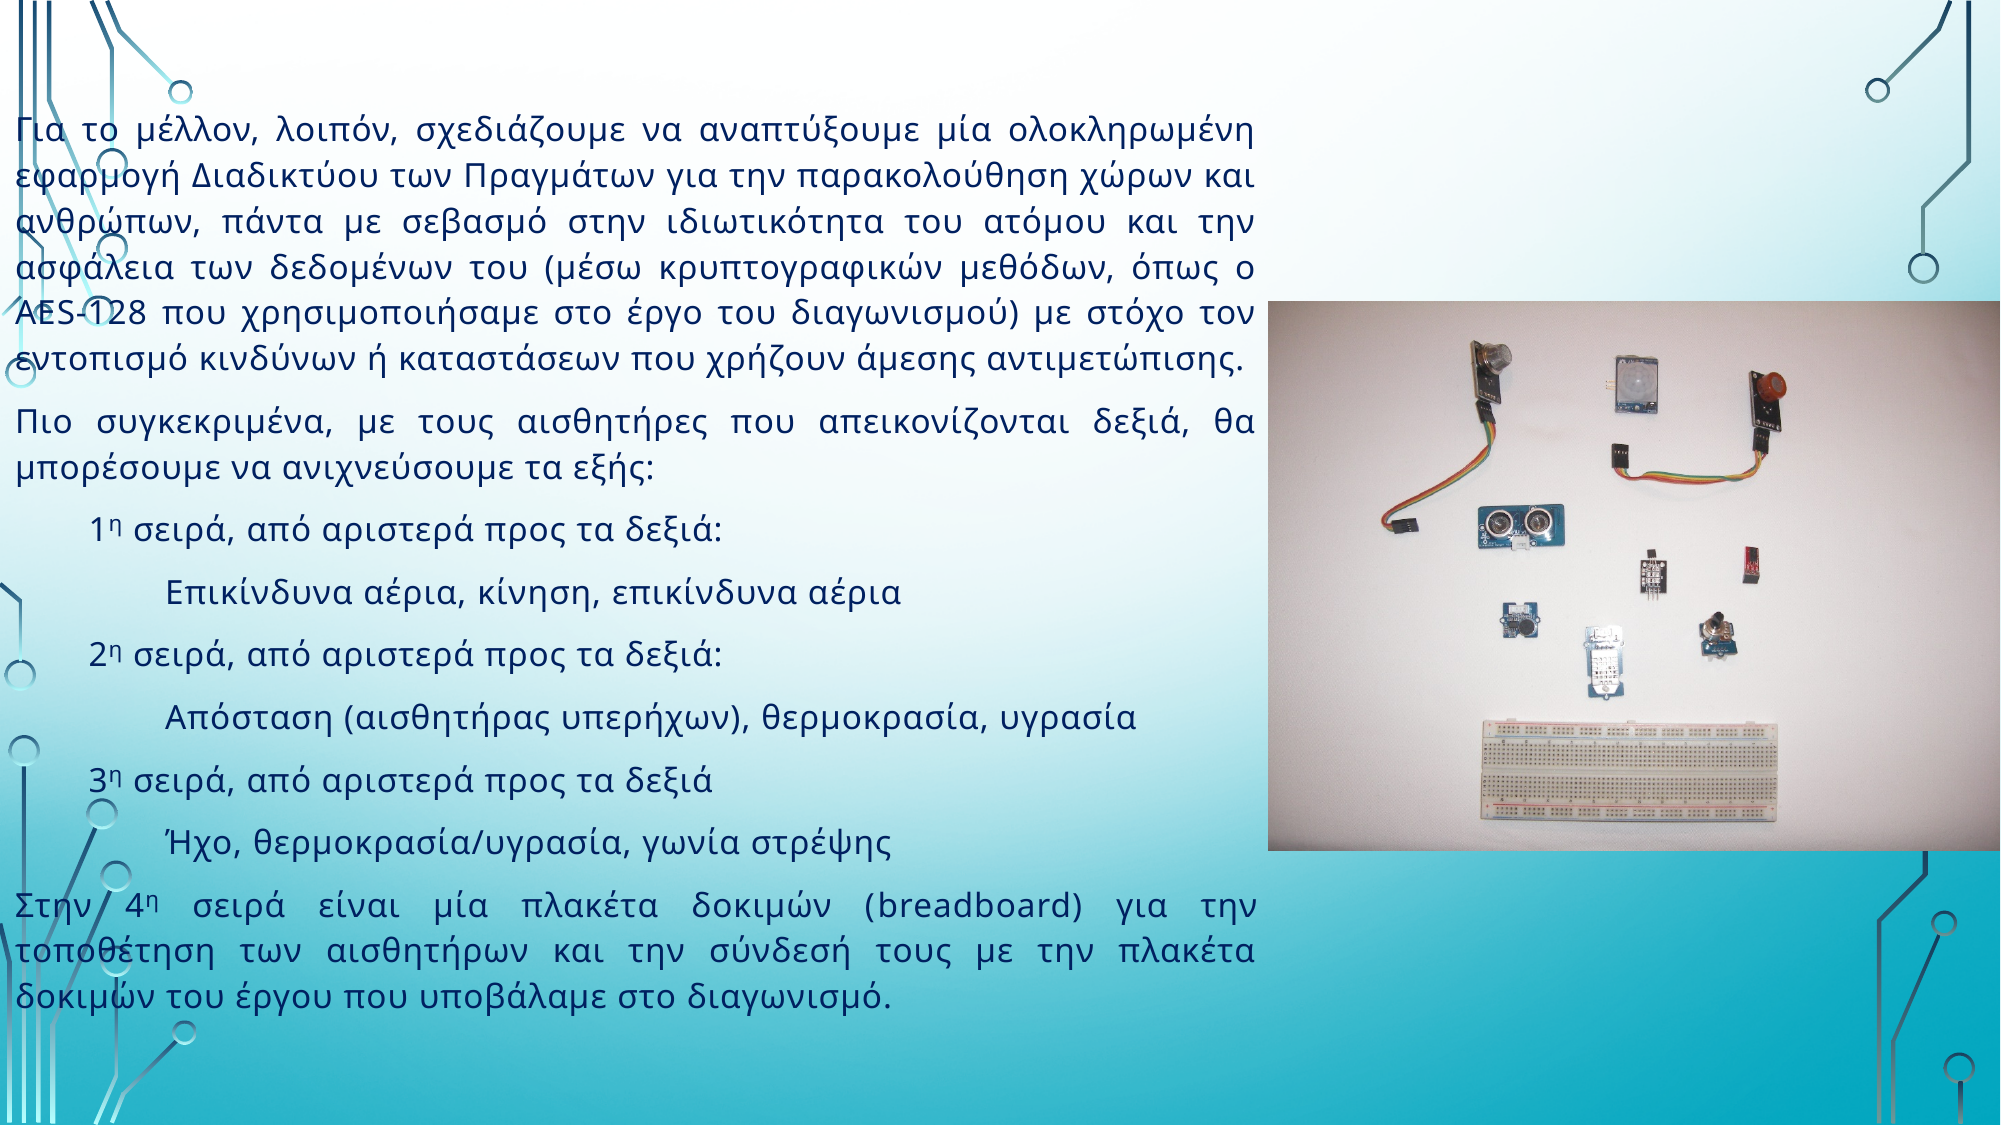

Για το μέλλον, λοιπόν, σχεδιάζουμε να αναπτύξουμε μία ολοκληρωμένη εφαρμογή Διαδικτύου των Πραγμάτων για την παρακολούθηση χώρων και ανθρώπων, πάντα με σεβασμό στην ιδιωτικότητα του ατόμου και την ασφάλεια των δεδομένων του (μέσω κρυπτογραφικών μεθόδων, όπως ο AES-128 που χρησιμοποιήσαμε στο έργο του διαγωνισμού) με στόχο τον εντοπισμό κινδύνων ή καταστάσεων που χρήζουν άμεσης αντιμετώπισης.
Πιο συγκεκριμένα, με τους αισθητήρες που απεικονίζονται δεξιά, θα μπορέσουμε να ανιχνεύσουμε τα εξής:
1η σειρά, από αριστερά προς τα δεξιά:
		Επικίνδυνα αέρια, κίνηση, επικίνδυνα αέρια
2η σειρά, από αριστερά προς τα δεξιά:
		Απόσταση (αισθητήρας υπερήχων), θερμοκρασία, υγρασία
3η σειρά, από αριστερά προς τα δεξιά
		Ήχο, θερμοκρασία/υγρασία, γωνία στρέψης
Στην 4η σειρά είναι μία πλακέτα δοκιμών (breadboard) για την τοποθέτηση των αισθητήρων και την σύνδεσή τους με την πλακέτα δοκιμών του έργου που υποβάλαμε στο διαγωνισμό.